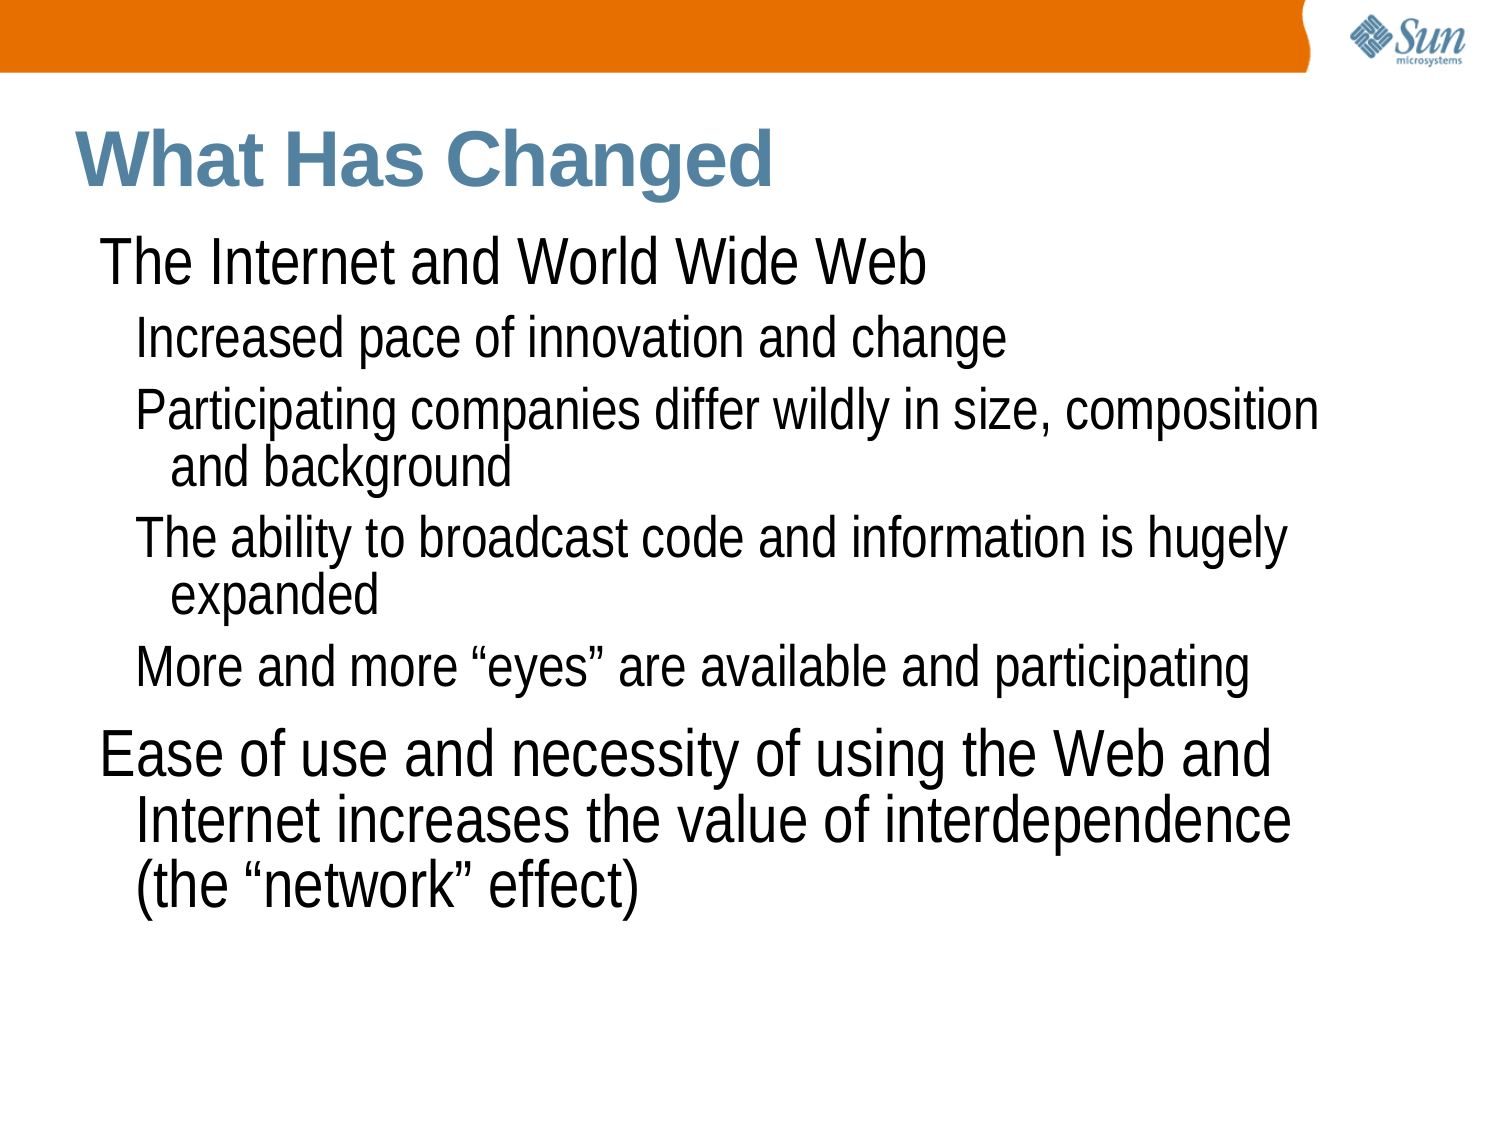

# What Has Changed
The Internet and World Wide Web
Increased pace of innovation and change
Participating companies differ wildly in size, composition and background
The ability to broadcast code and information is hugely expanded
More and more “eyes” are available and participating
Ease of use and necessity of using the Web and Internet increases the value of interdependence (the “network” effect)